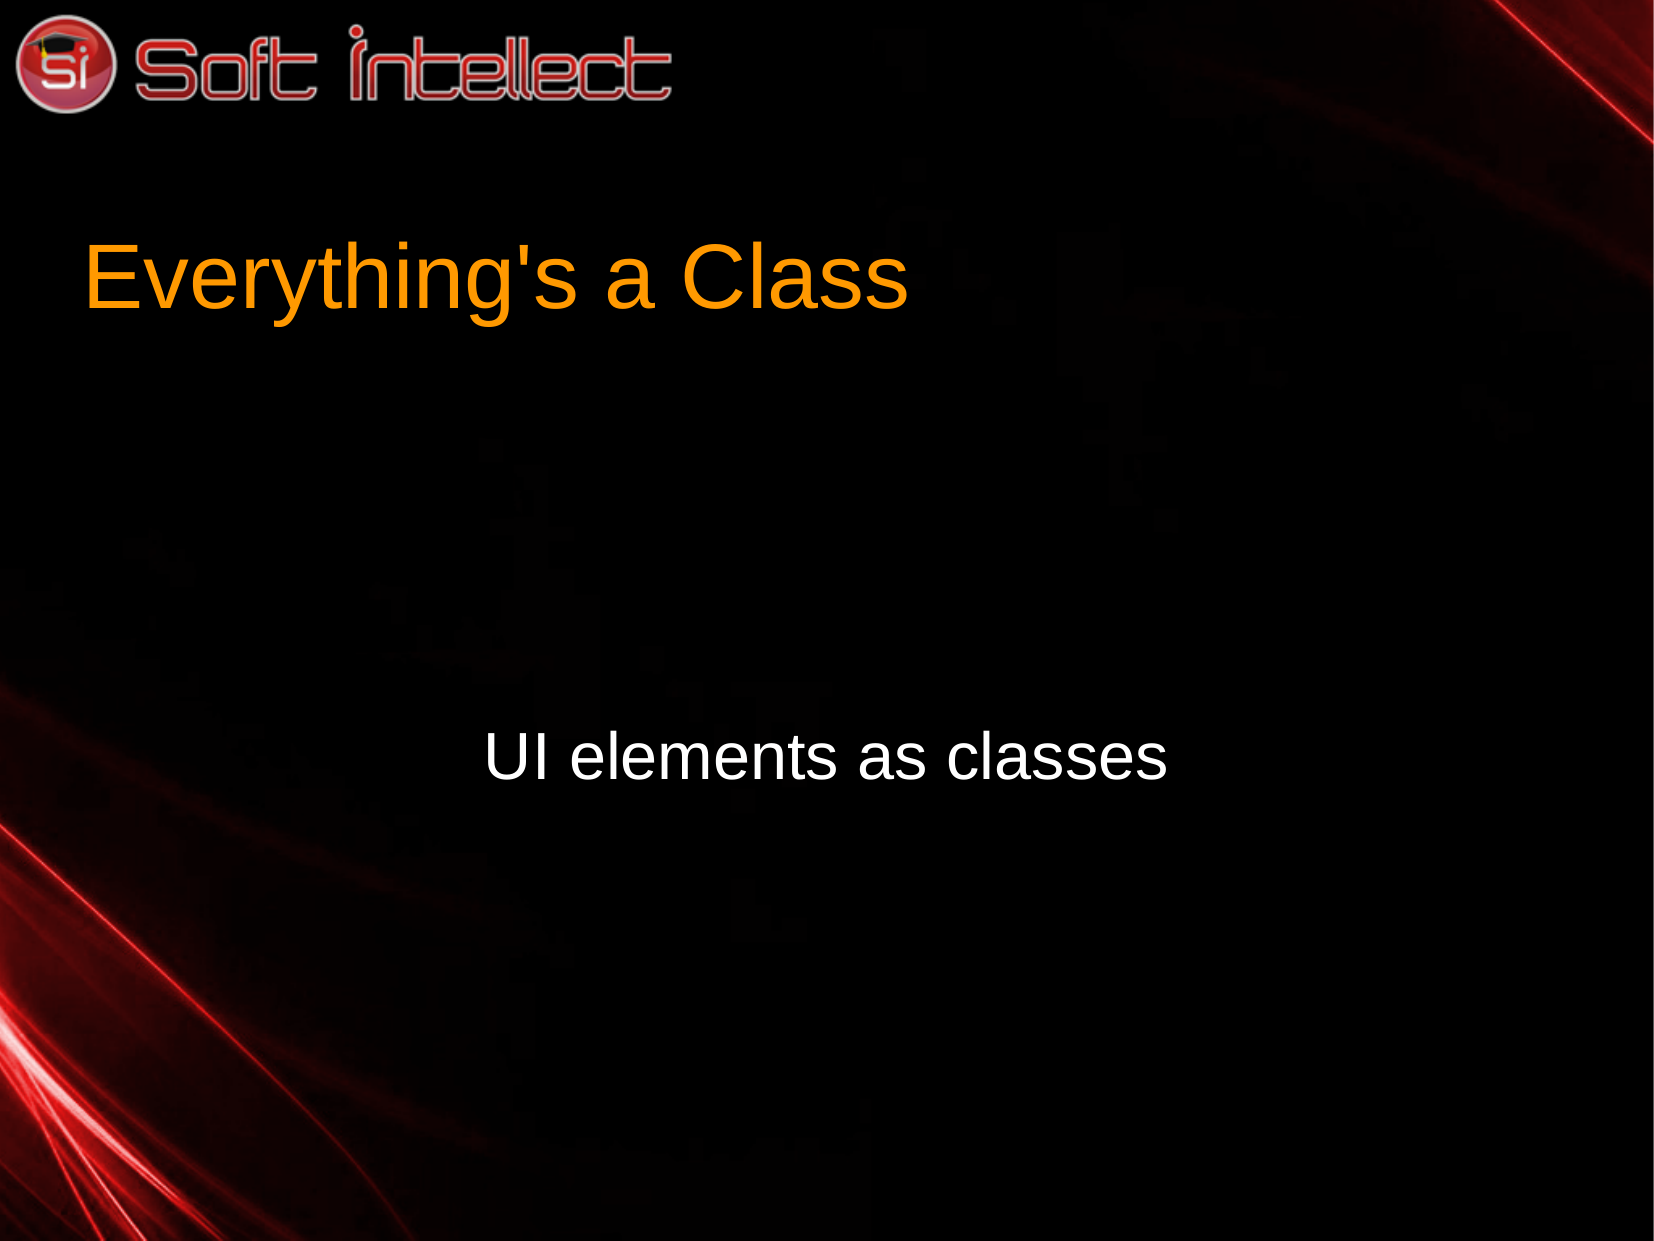

# Everything's a Class
UI elements as classes